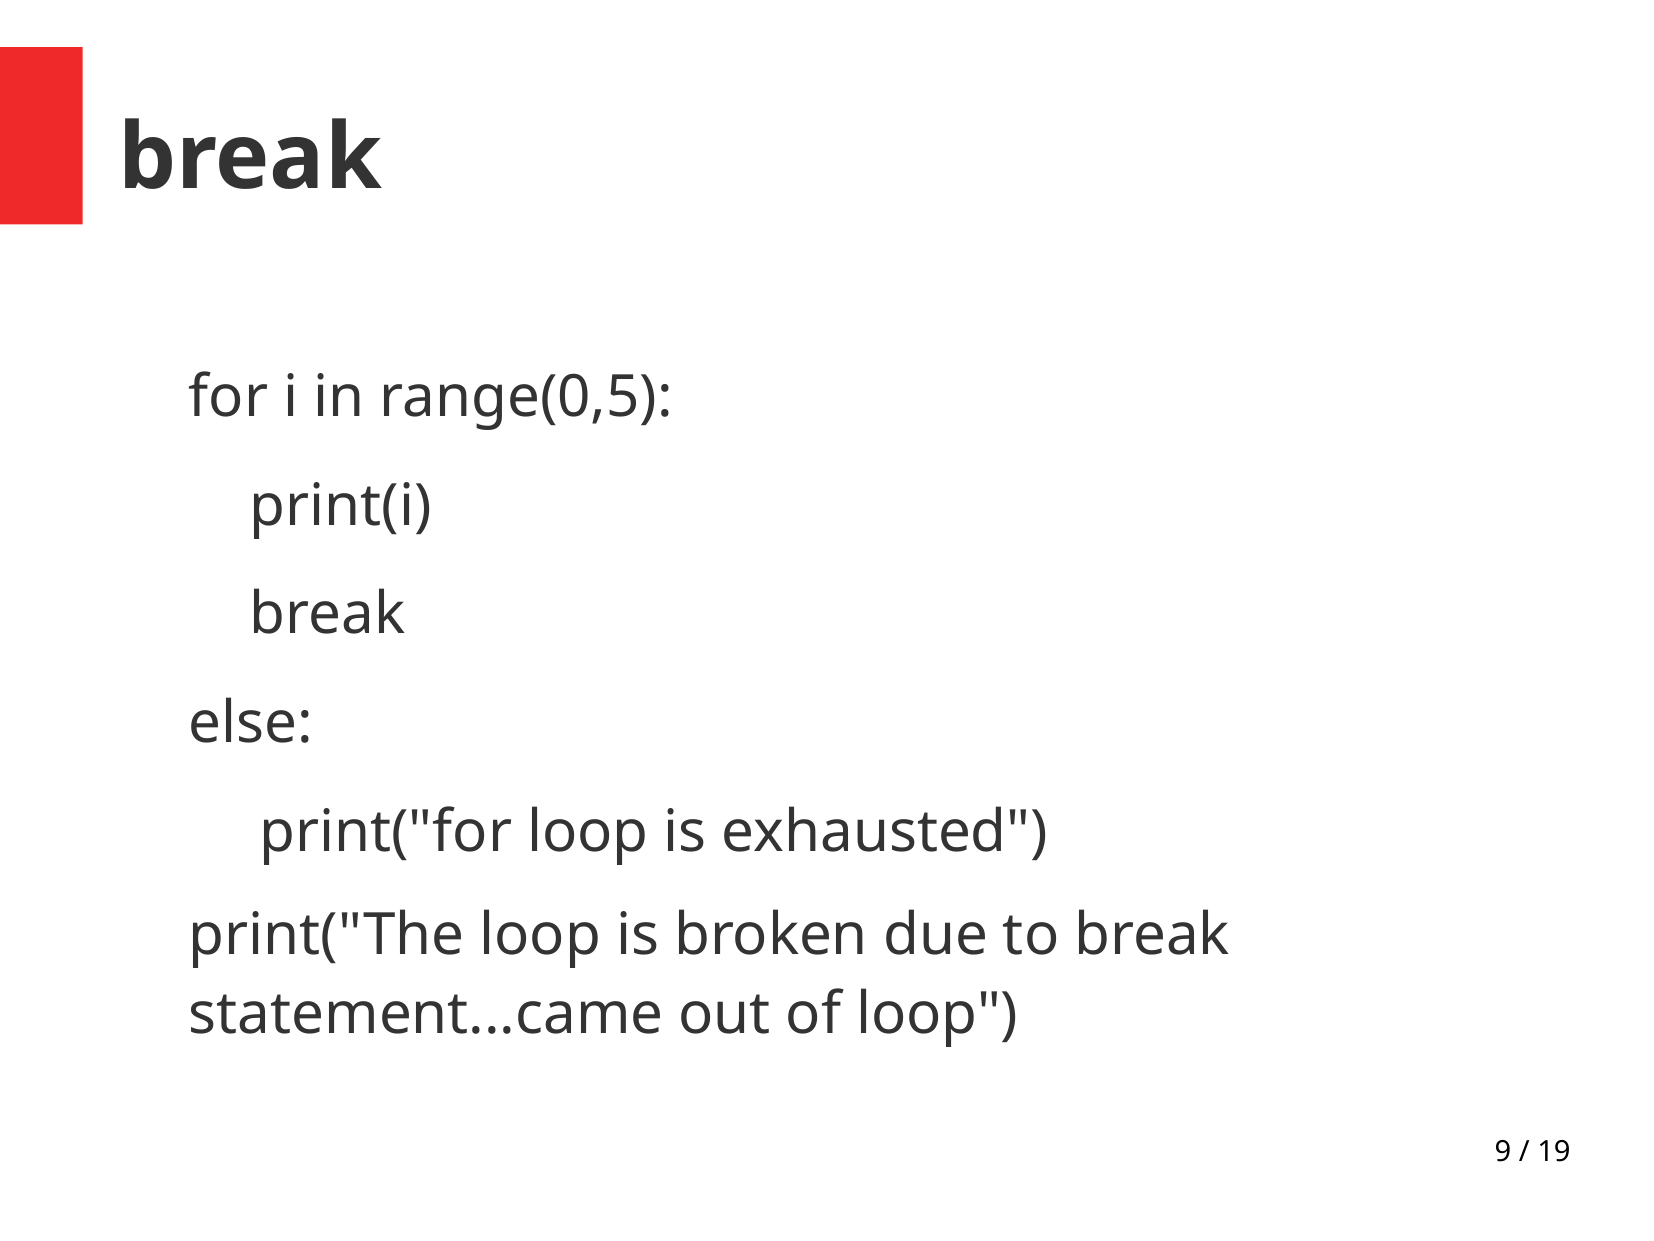

# break
for i in range(0,5):
 print(i)
 break
else:
print("for loop is exhausted")
print("The loop is broken due to break statement...came out of loop")
9